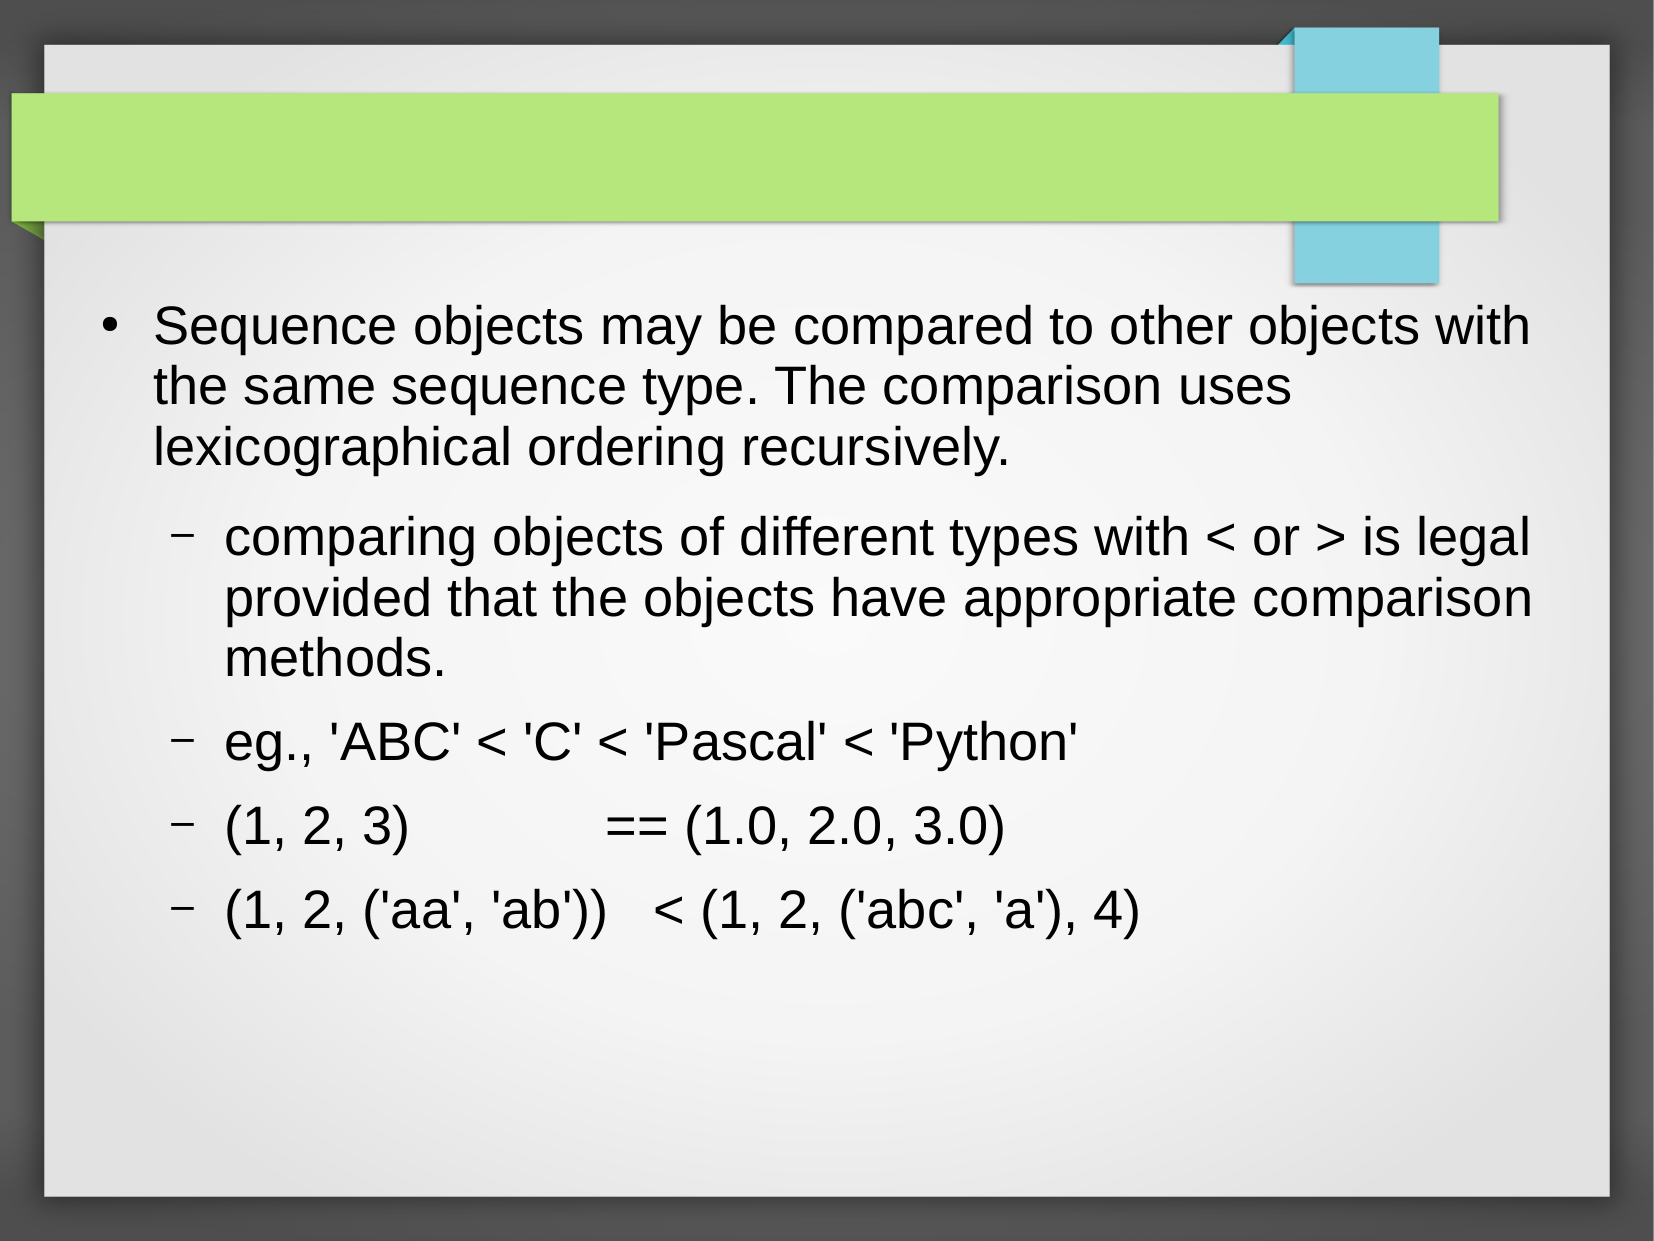

#
Sequence objects may be compared to other objects with the same sequence type. The comparison uses lexicographical ordering recursively.
comparing objects of different types with < or > is legal provided that the objects have appropriate comparison methods.
eg., 'ABC' < 'C' < 'Pascal' < 'Python'
(1, 2, 3) == (1.0, 2.0, 3.0)
(1, 2, ('aa', 'ab')) < (1, 2, ('abc', 'a'), 4)